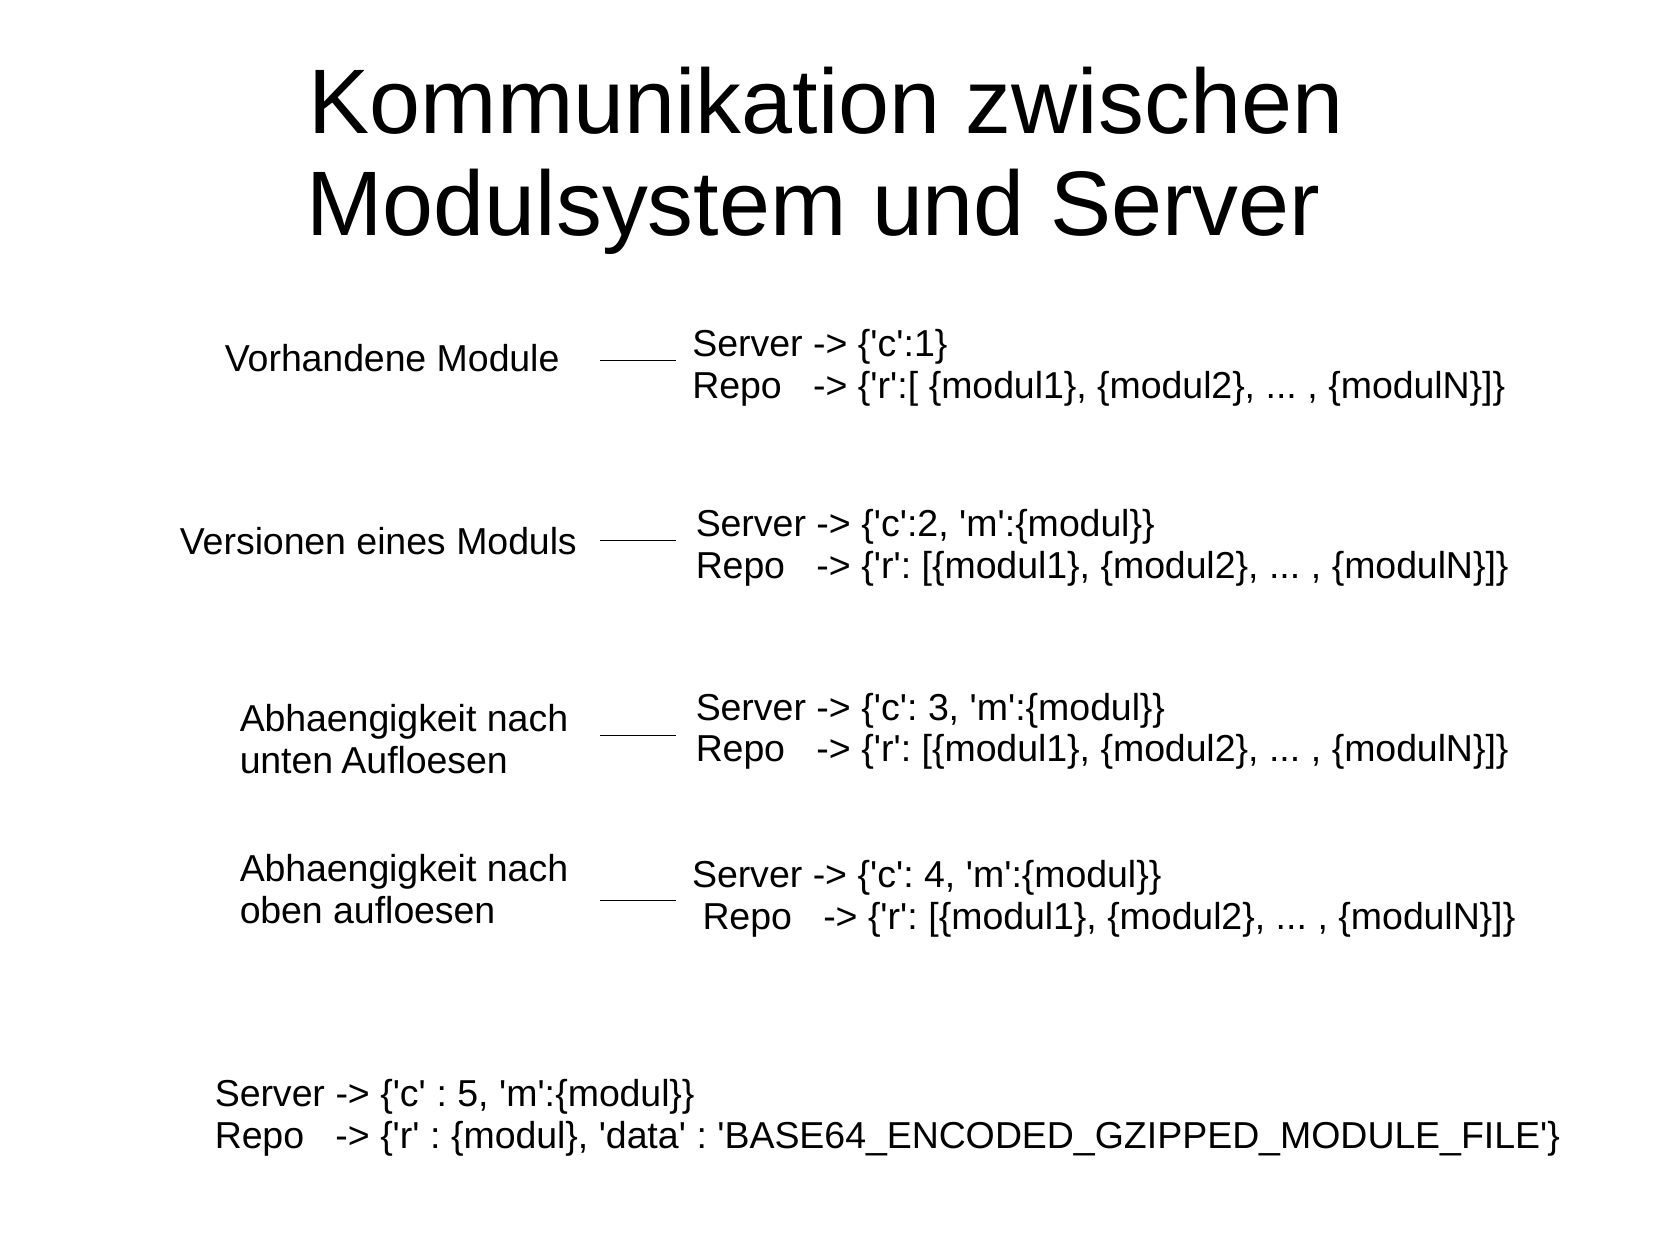

# Kommunikation zwischen Modulsystem und Server
 Server -> {'c':1}
 Repo -> {'r':[ {modul1}, {modul2}, ... , {modulN}]}
Vorhandene Module
 Server -> {'c':2, 'm':{modul}}
 Repo -> {'r': [{modul1}, {modul2}, ... , {modulN}]}
Versionen eines Moduls
 Server -> {'c': 3, 'm':{modul}}
 Repo -> {'r': [{modul1}, {modul2}, ... , {modulN}]}
Abhaengigkeit nach unten Aufloesen
Abhaengigkeit nach oben aufloesen
 Server -> {'c': 4, 'm':{modul}}
 Repo -> {'r': [{modul1}, {modul2}, ... , {modulN}]}
 Server -> {'c' : 5, 'm':{modul}}
 Repo -> {'r' : {modul}, 'data' : 'BASE64_ENCODED_GZIPPED_MODULE_FILE'}